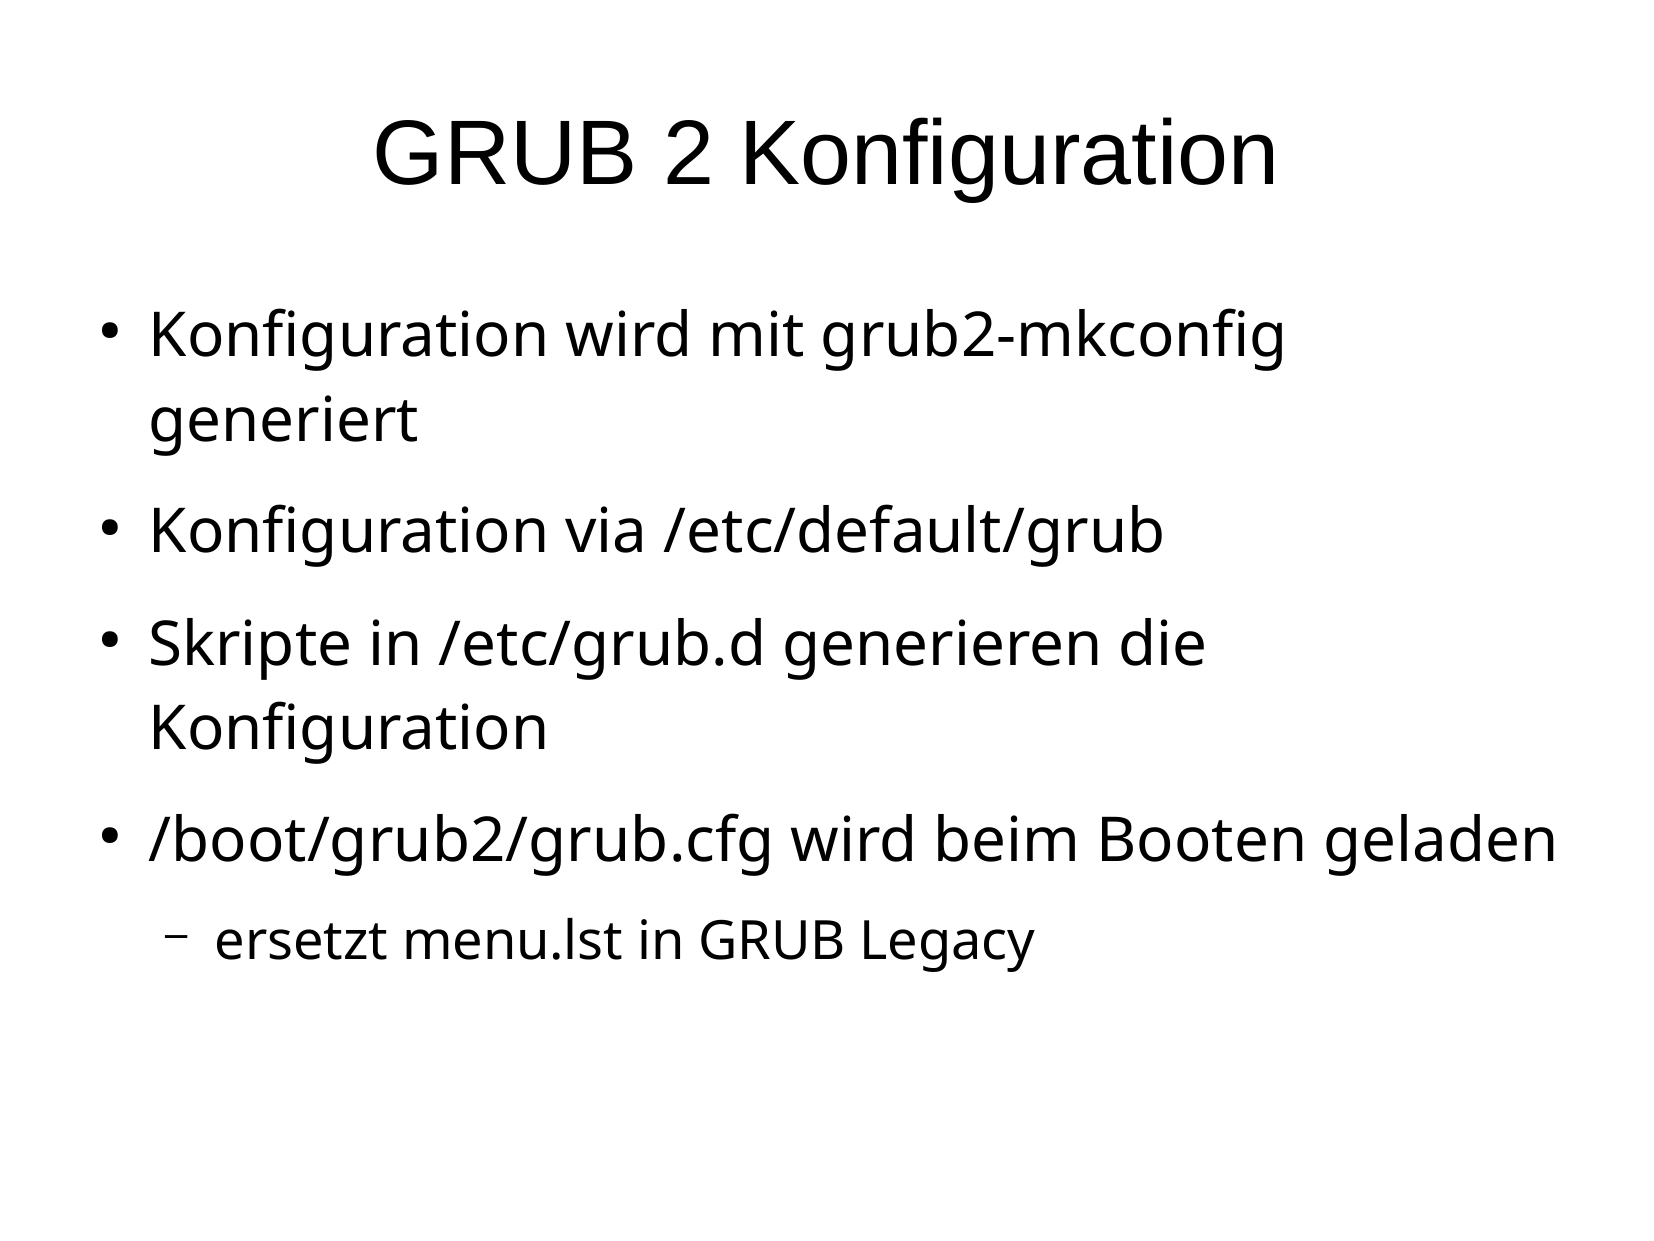

# GRUB 2 Konfiguration
Konfiguration wird mit grub2-mkconfig generiert
Konfiguration via /etc/default/grub
Skripte in /etc/grub.d generieren die Konfiguration
/boot/grub2/grub.cfg wird beim Booten geladen
ersetzt menu.lst in GRUB Legacy